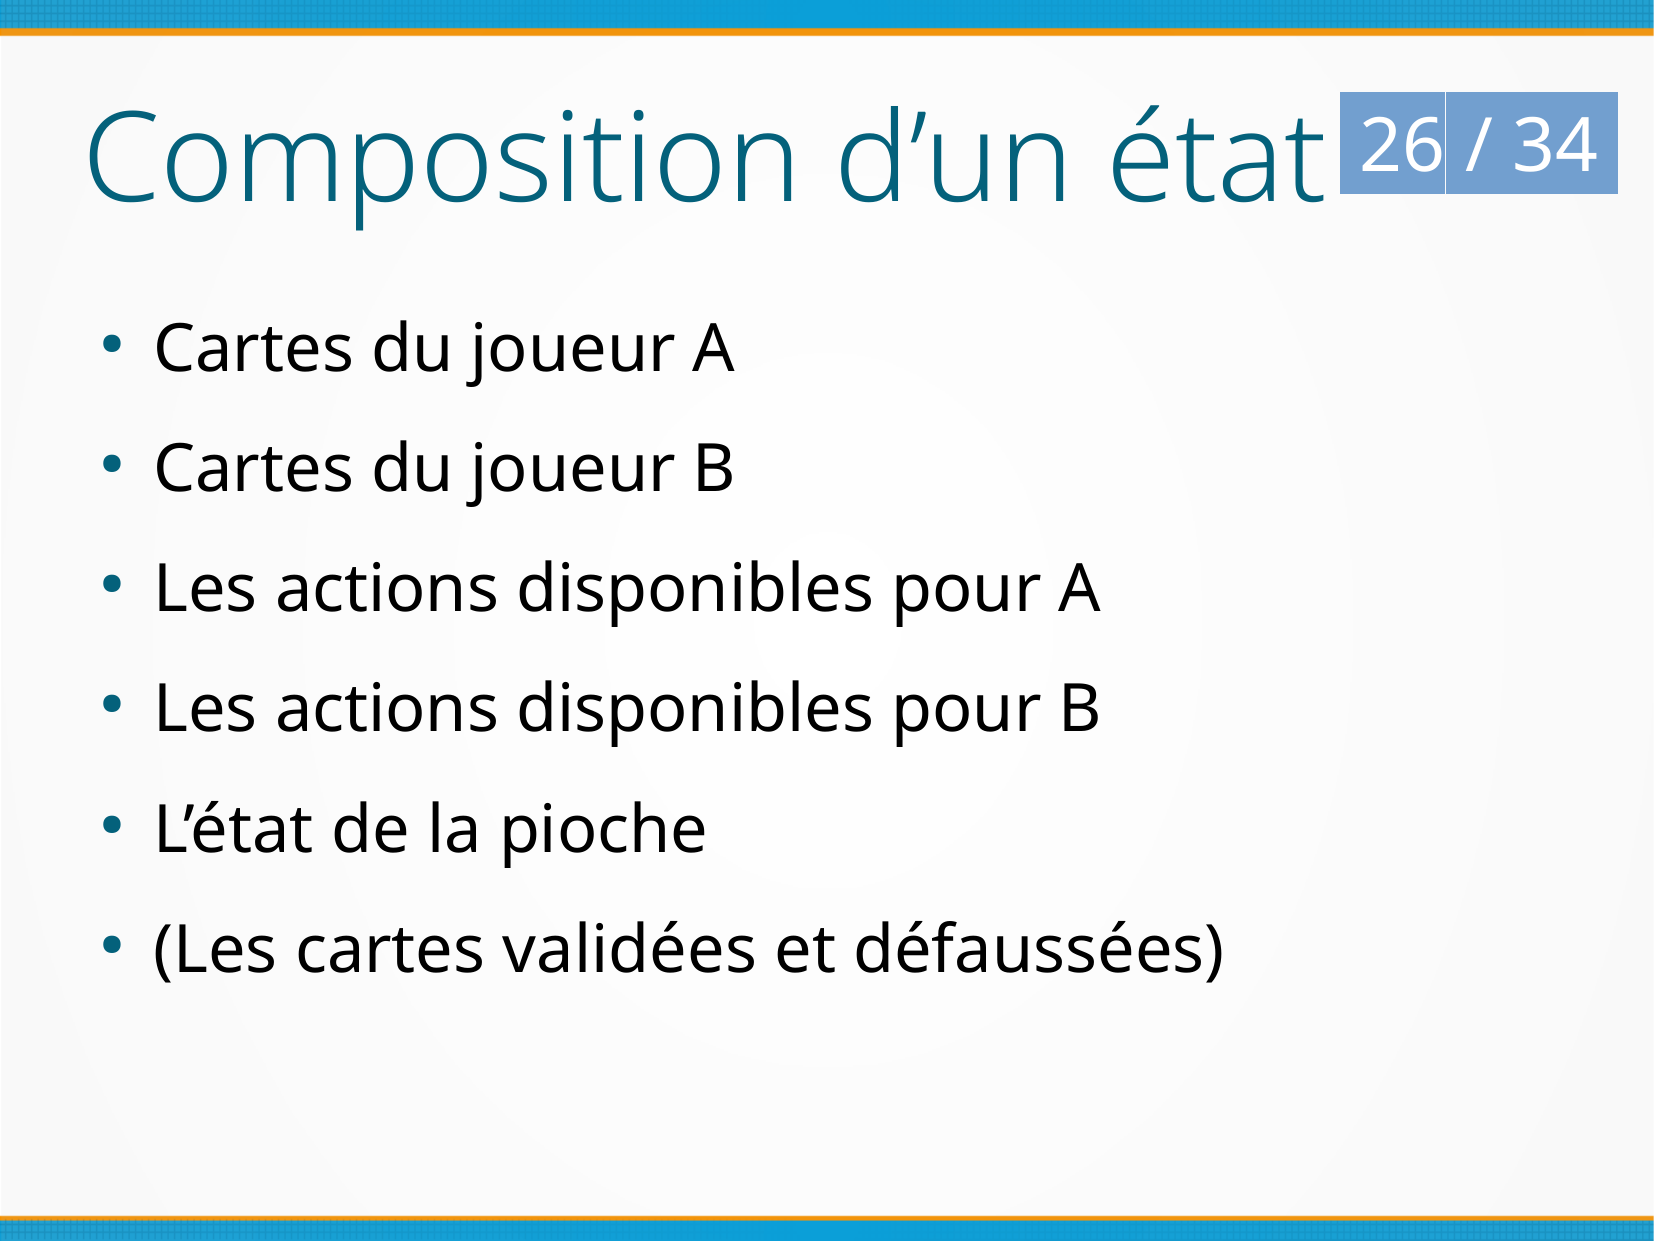

# Composition d’un état
26
Cartes du joueur A
Cartes du joueur B
Les actions disponibles pour A
Les actions disponibles pour B
L’état de la pioche
(Les cartes validées et défaussées)